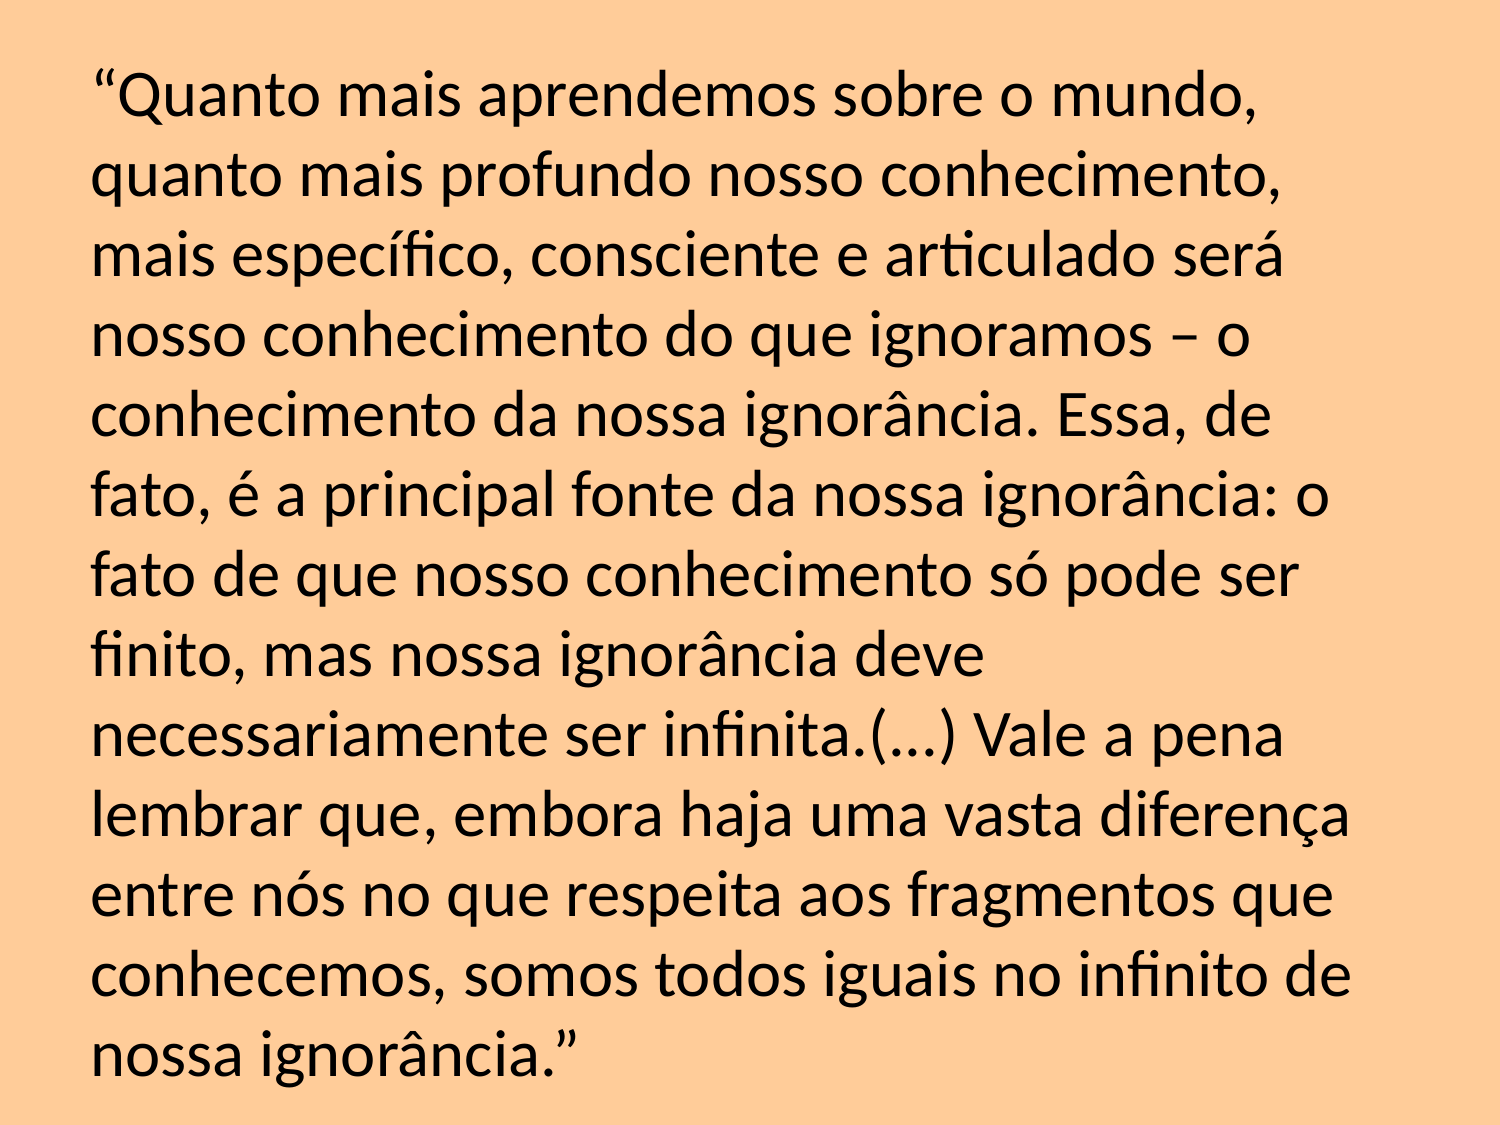

“Quanto mais aprendemos sobre o mundo, quanto mais profundo nosso conhecimento, mais específico, consciente e articulado será nosso conhecimento do que ignoramos – o conhecimento da nossa ignorância. Essa, de fato, é a principal fonte da nossa ignorância: o fato de que nosso conhecimento só pode ser finito, mas nossa ignorância deve necessariamente ser infinita.(...) Vale a pena lembrar que, embora haja uma vasta diferença entre nós no que respeita aos fragmentos que conhecemos, somos todos iguais no infinito de nossa ignorância.”
POPPER, K. “As origens do conhecimento e da ignorância”, In: Conjecturas e refutações, Brasília: Ed. UNB, 2008.
#